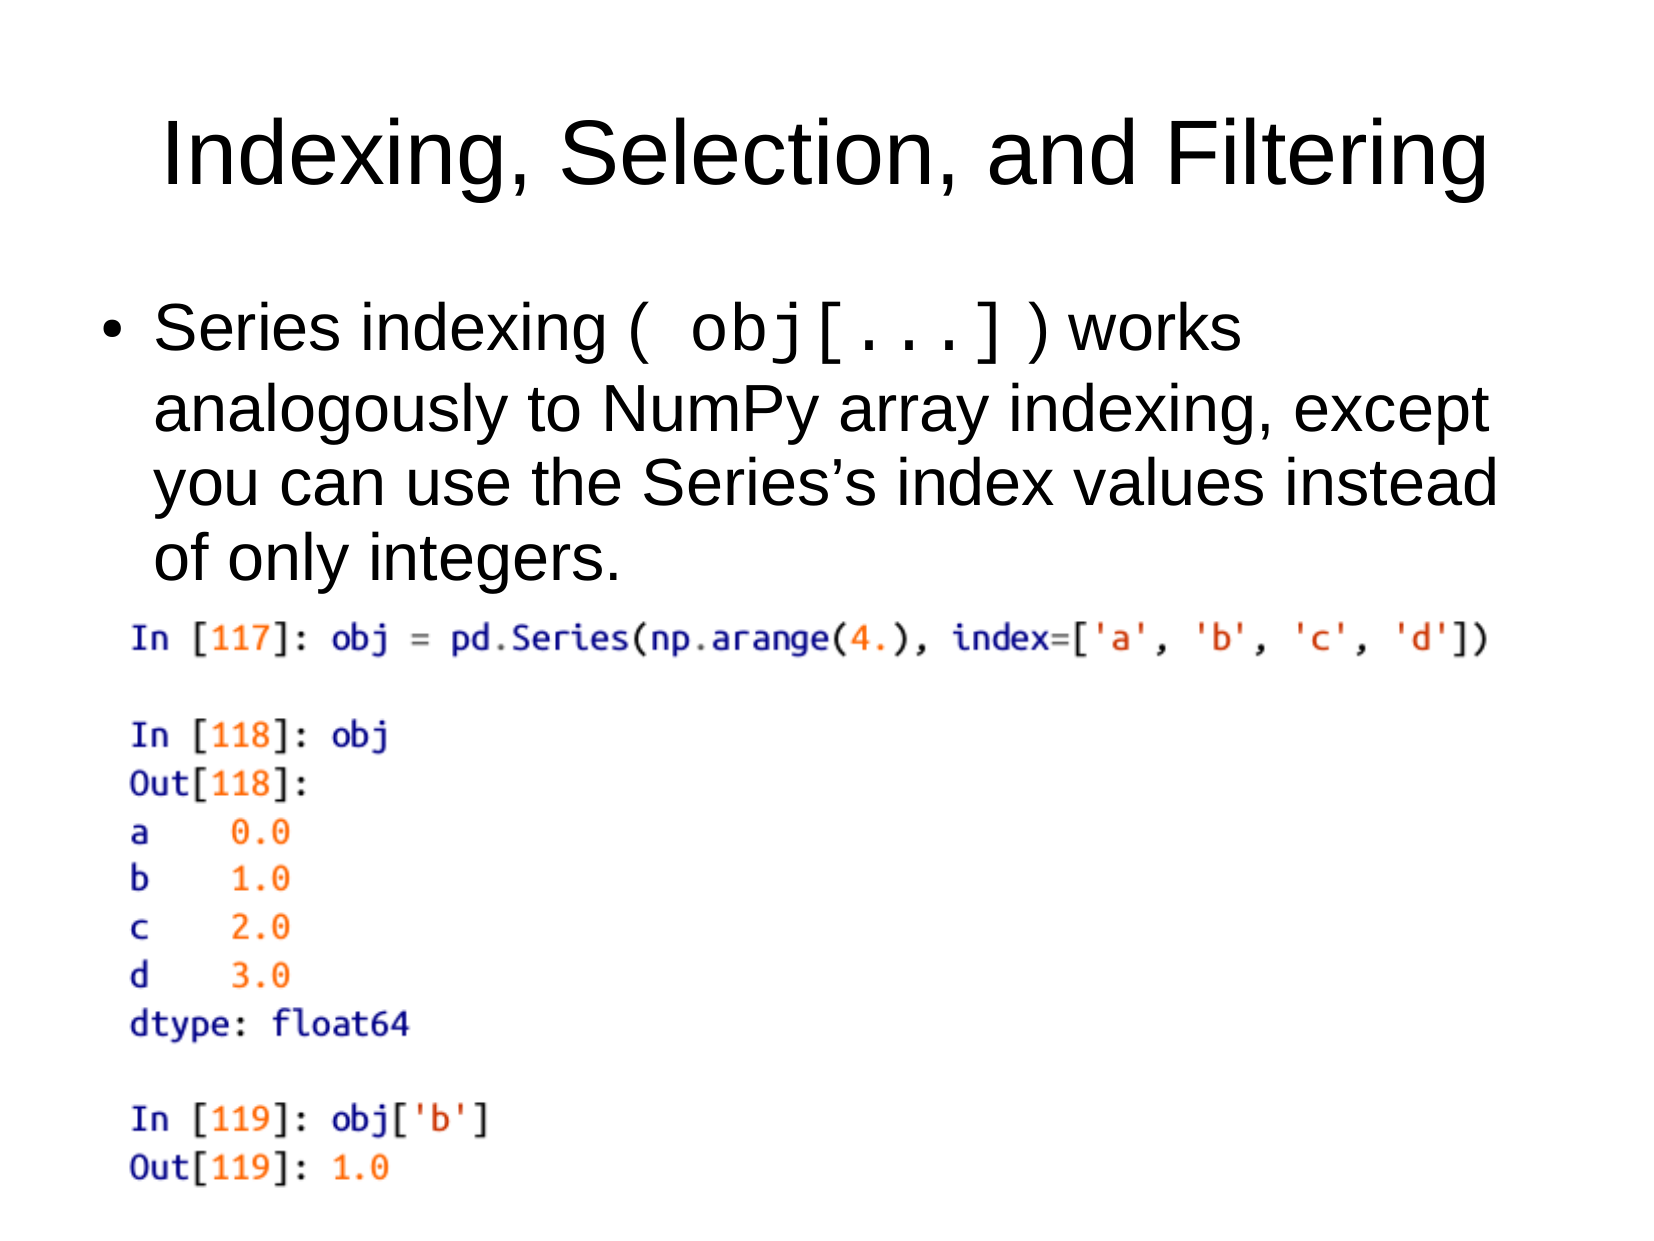

# Indexing, Selection, and Filtering
Series indexing ( obj[...] ) works analogously to NumPy array indexing, except you can use the Series’s index values instead of only integers.